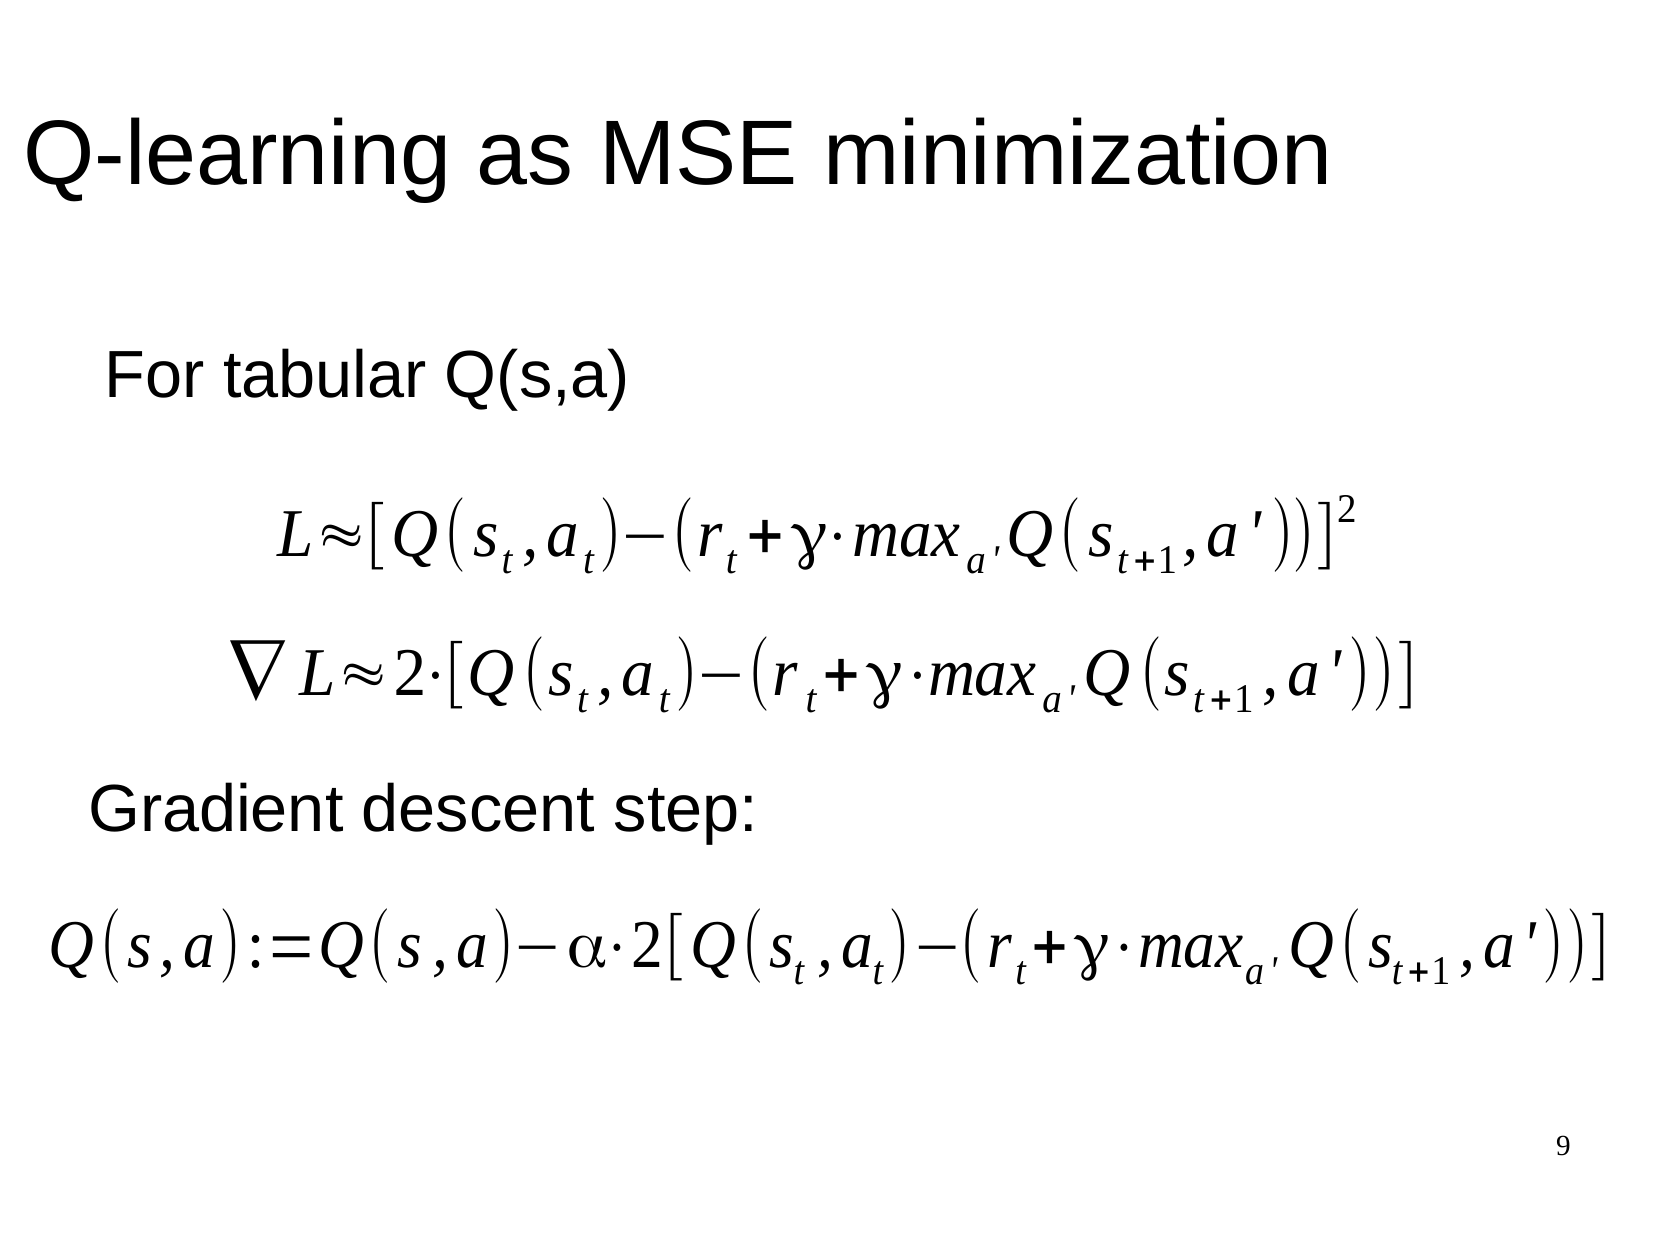

# Q-learning as MSE minimization
For tabular Q(s,a)
Gradient descent step:
9